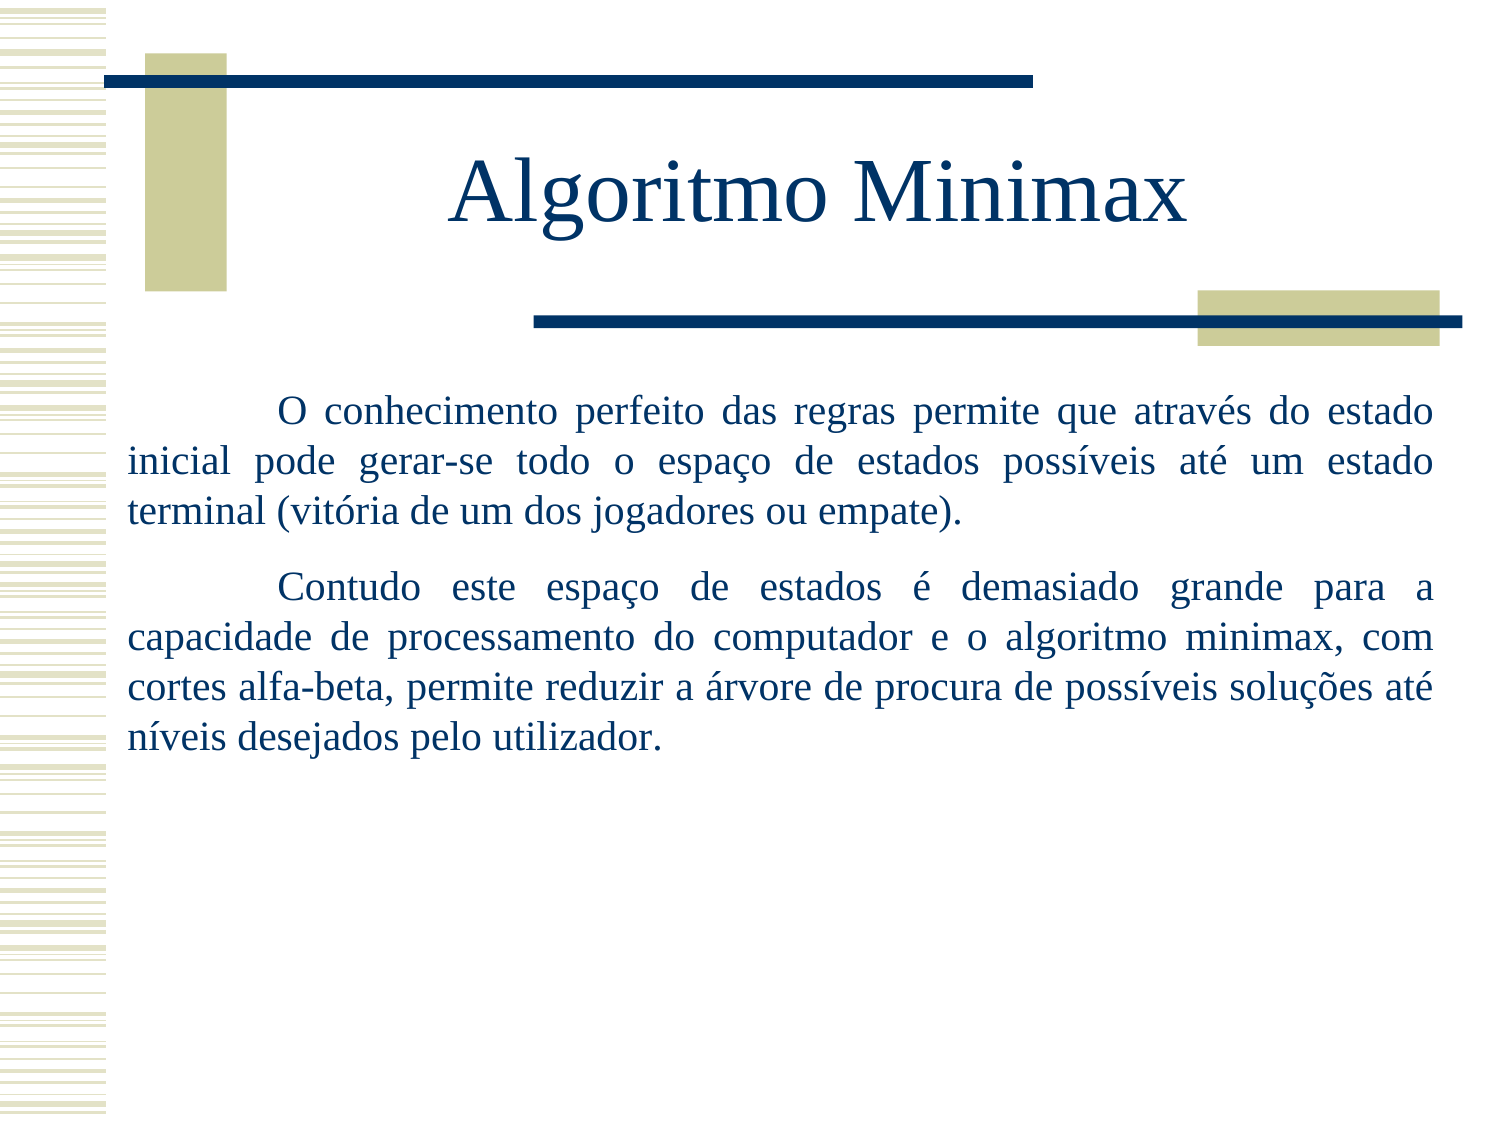

# Algoritmo Minimax
	O conhecimento perfeito das regras permite que através do estado inicial pode gerar-se todo o espaço de estados possíveis até um estado terminal (vitória de um dos jogadores ou empate).
 	Contudo este espaço de estados é demasiado grande para a capacidade de processamento do computador e o algoritmo minimax, com cortes alfa-beta, permite reduzir a árvore de procura de possíveis soluções até níveis desejados pelo utilizador.